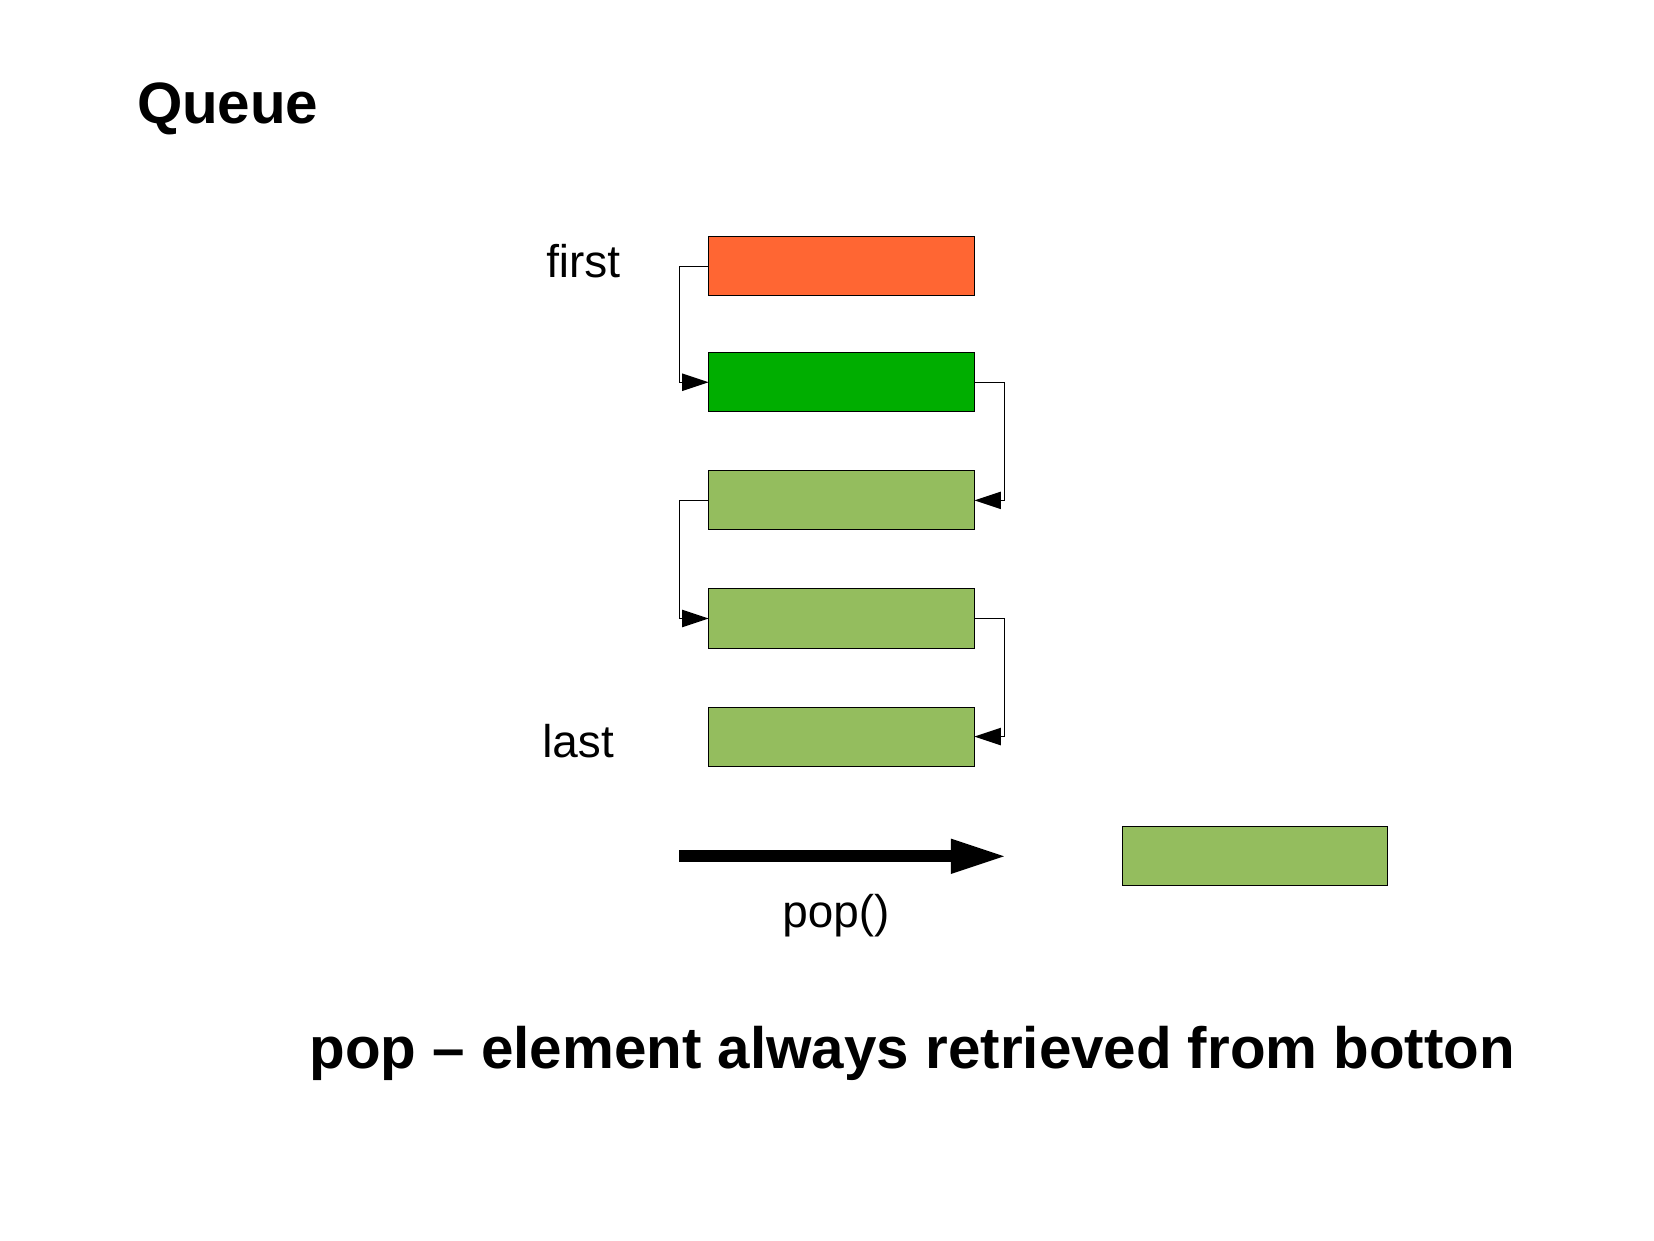

Queue
first
last
pop()
pop – element always retrieved from botton